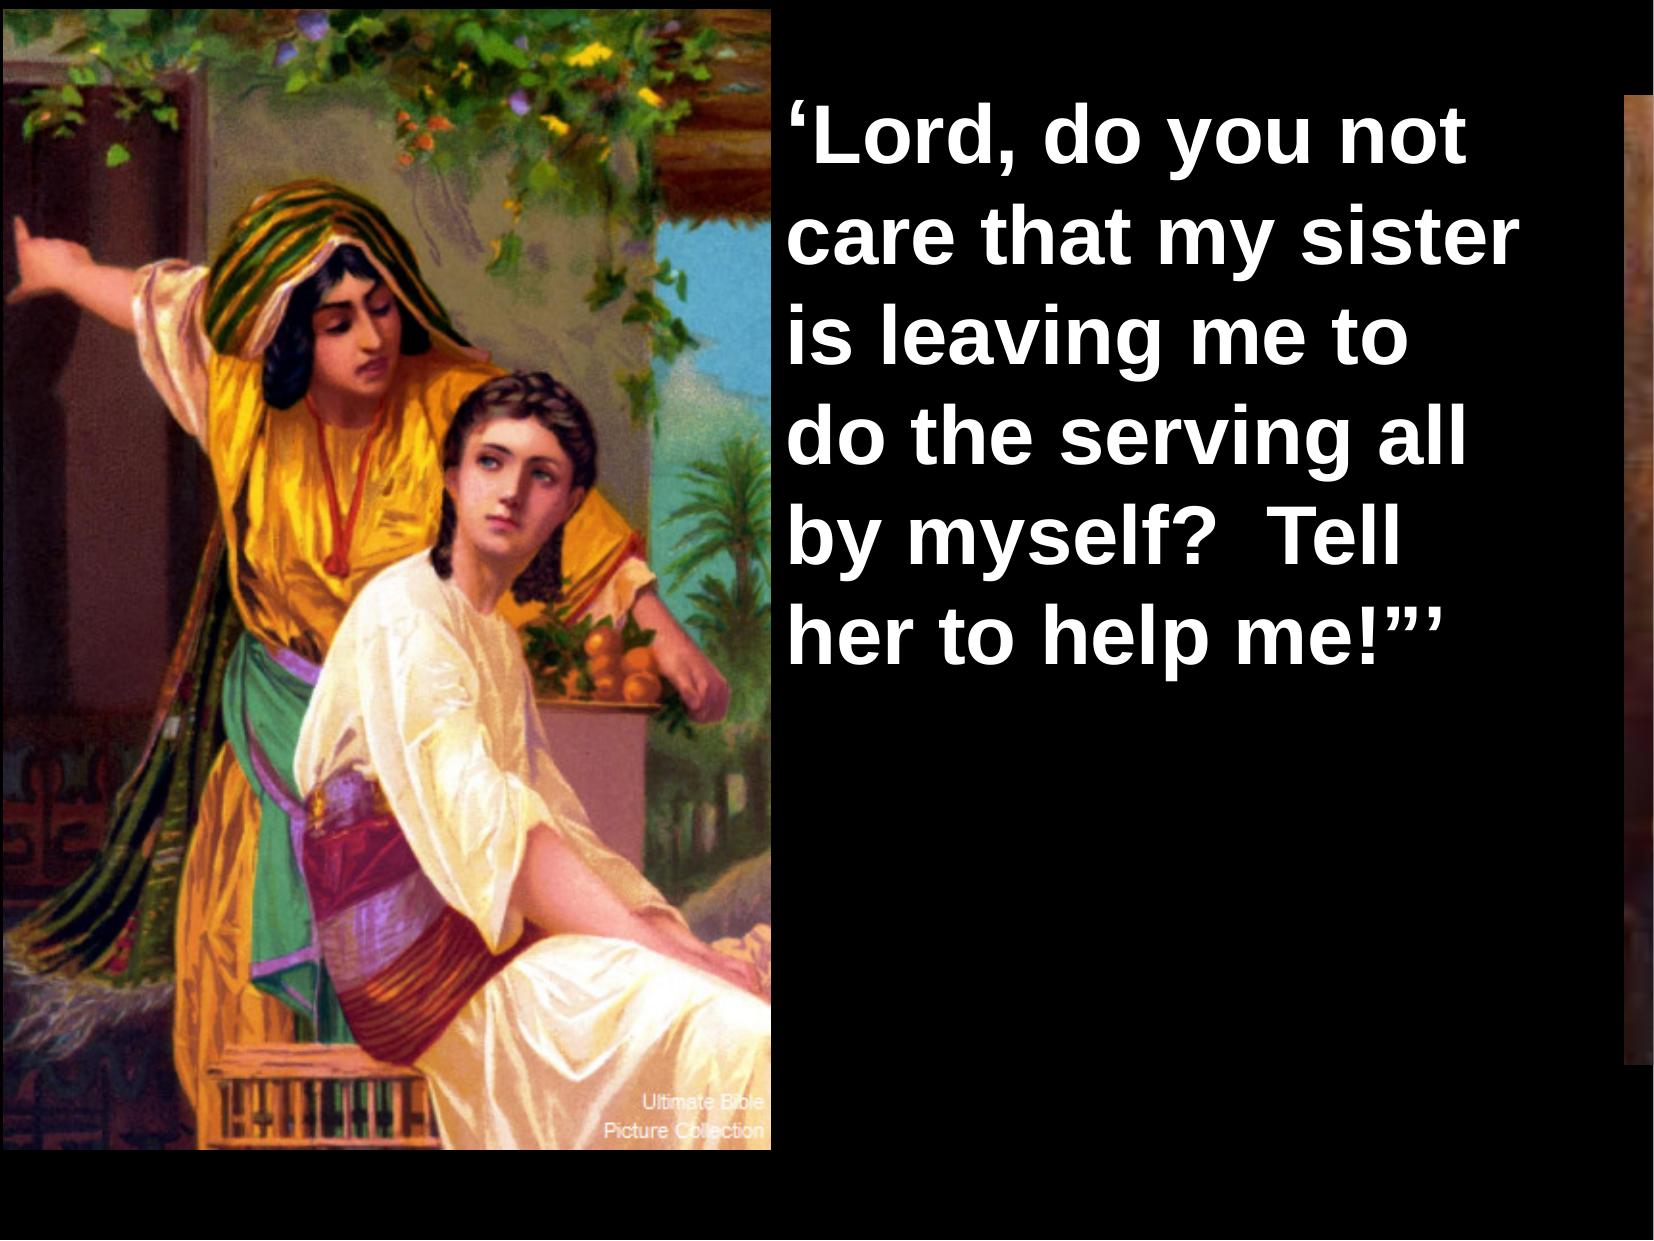

# ‘Lord, do you not care that my sister is leaving me to do the serving all by myself? Tell her to help me!”’